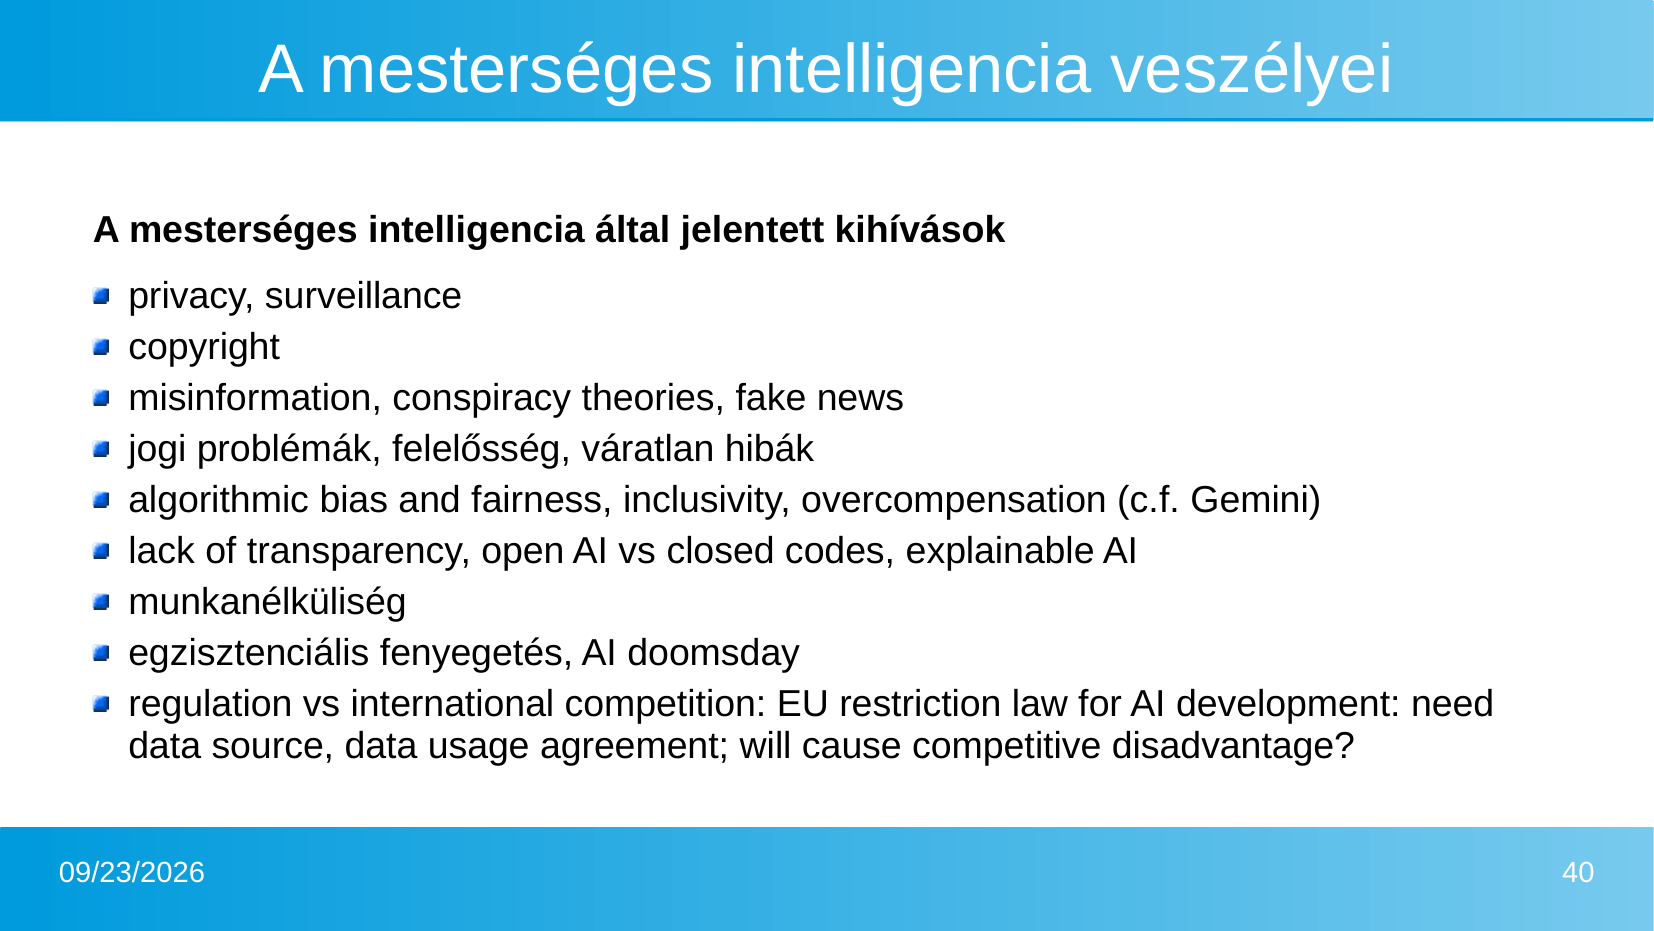

# A mesterséges intelligencia veszélyei
A mesterséges intelligencia által jelentett kihívások
privacy, surveillance
copyright
misinformation, conspiracy theories, fake news
jogi problémák, felelősség, váratlan hibák
algorithmic bias and fairness, inclusivity, overcompensation (c.f. Gemini)
lack of transparency, open AI vs closed codes, explainable AI
munkanélküliség
egzisztenciális fenyegetés, AI doomsday
regulation vs international competition: EU restriction law for AI development: need data source, data usage agreement; will cause competitive disadvantage?
40